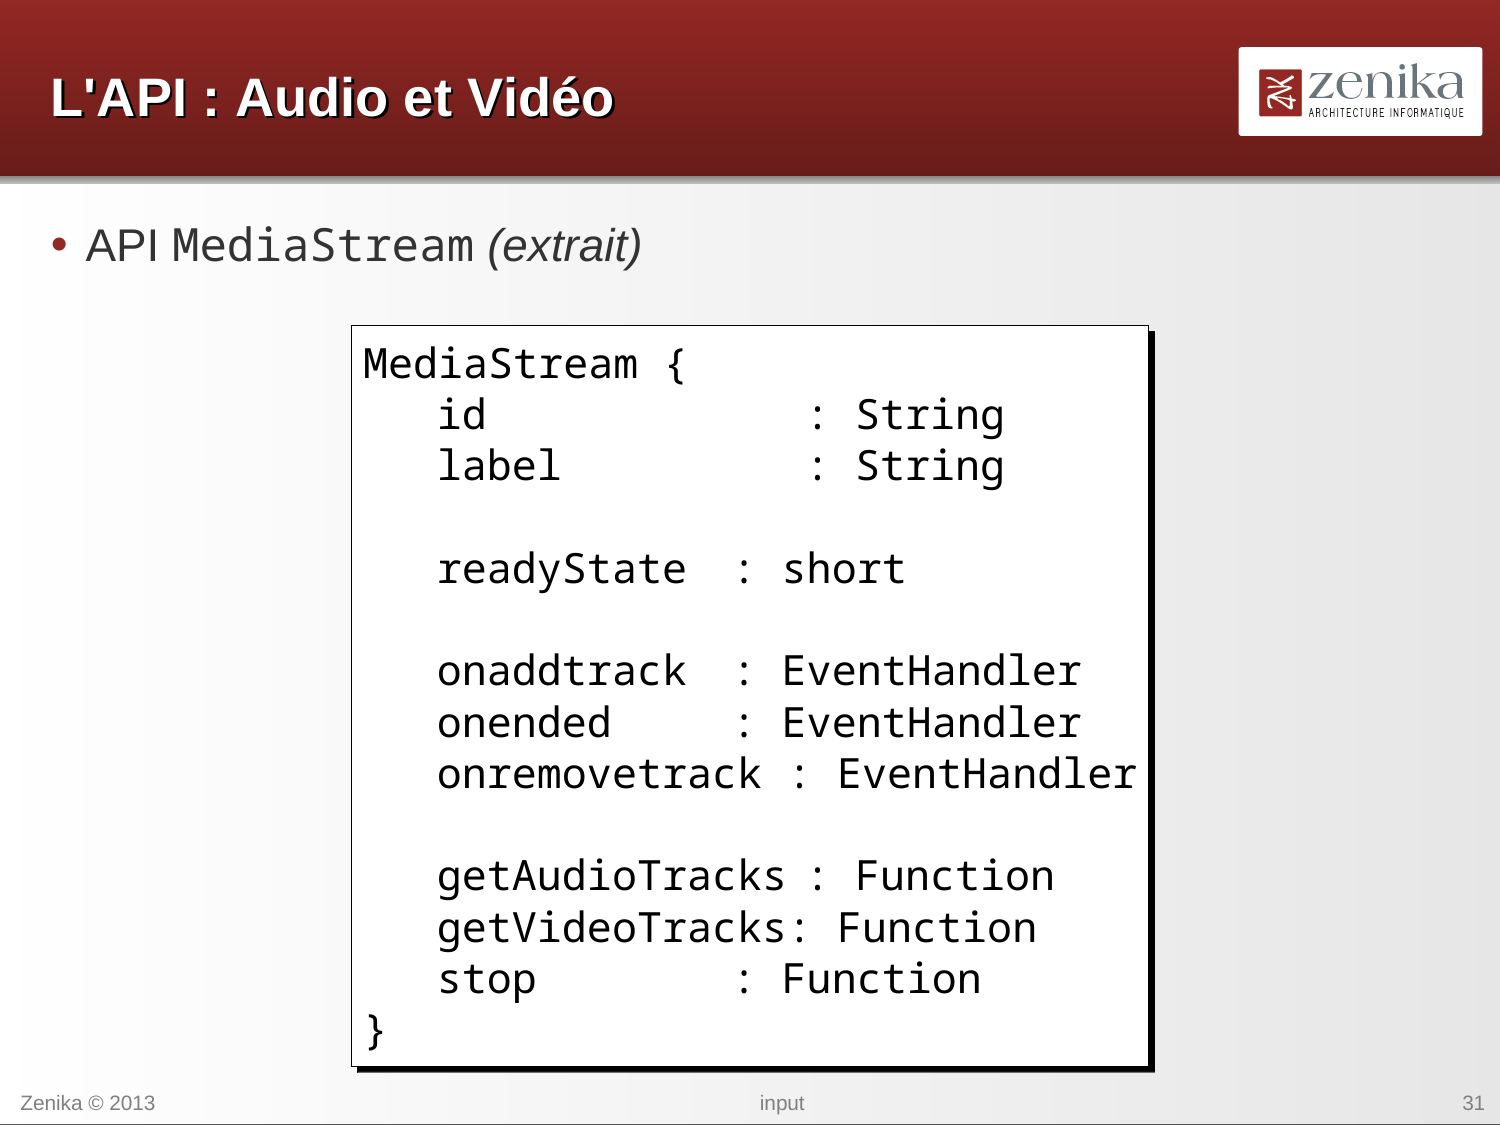

# L'API : Audio et Vidéo
API MediaStream (extrait)
MediaStream {
	id 				: String
	label 			: String
	readyState 	: short
	onaddtrack 	: EventHandler
	onended 		: EventHandler
	onremovetrack : EventHandler
	getAudioTracks	: Function
	getVideoTracks: Function
	stop 			: Function
}